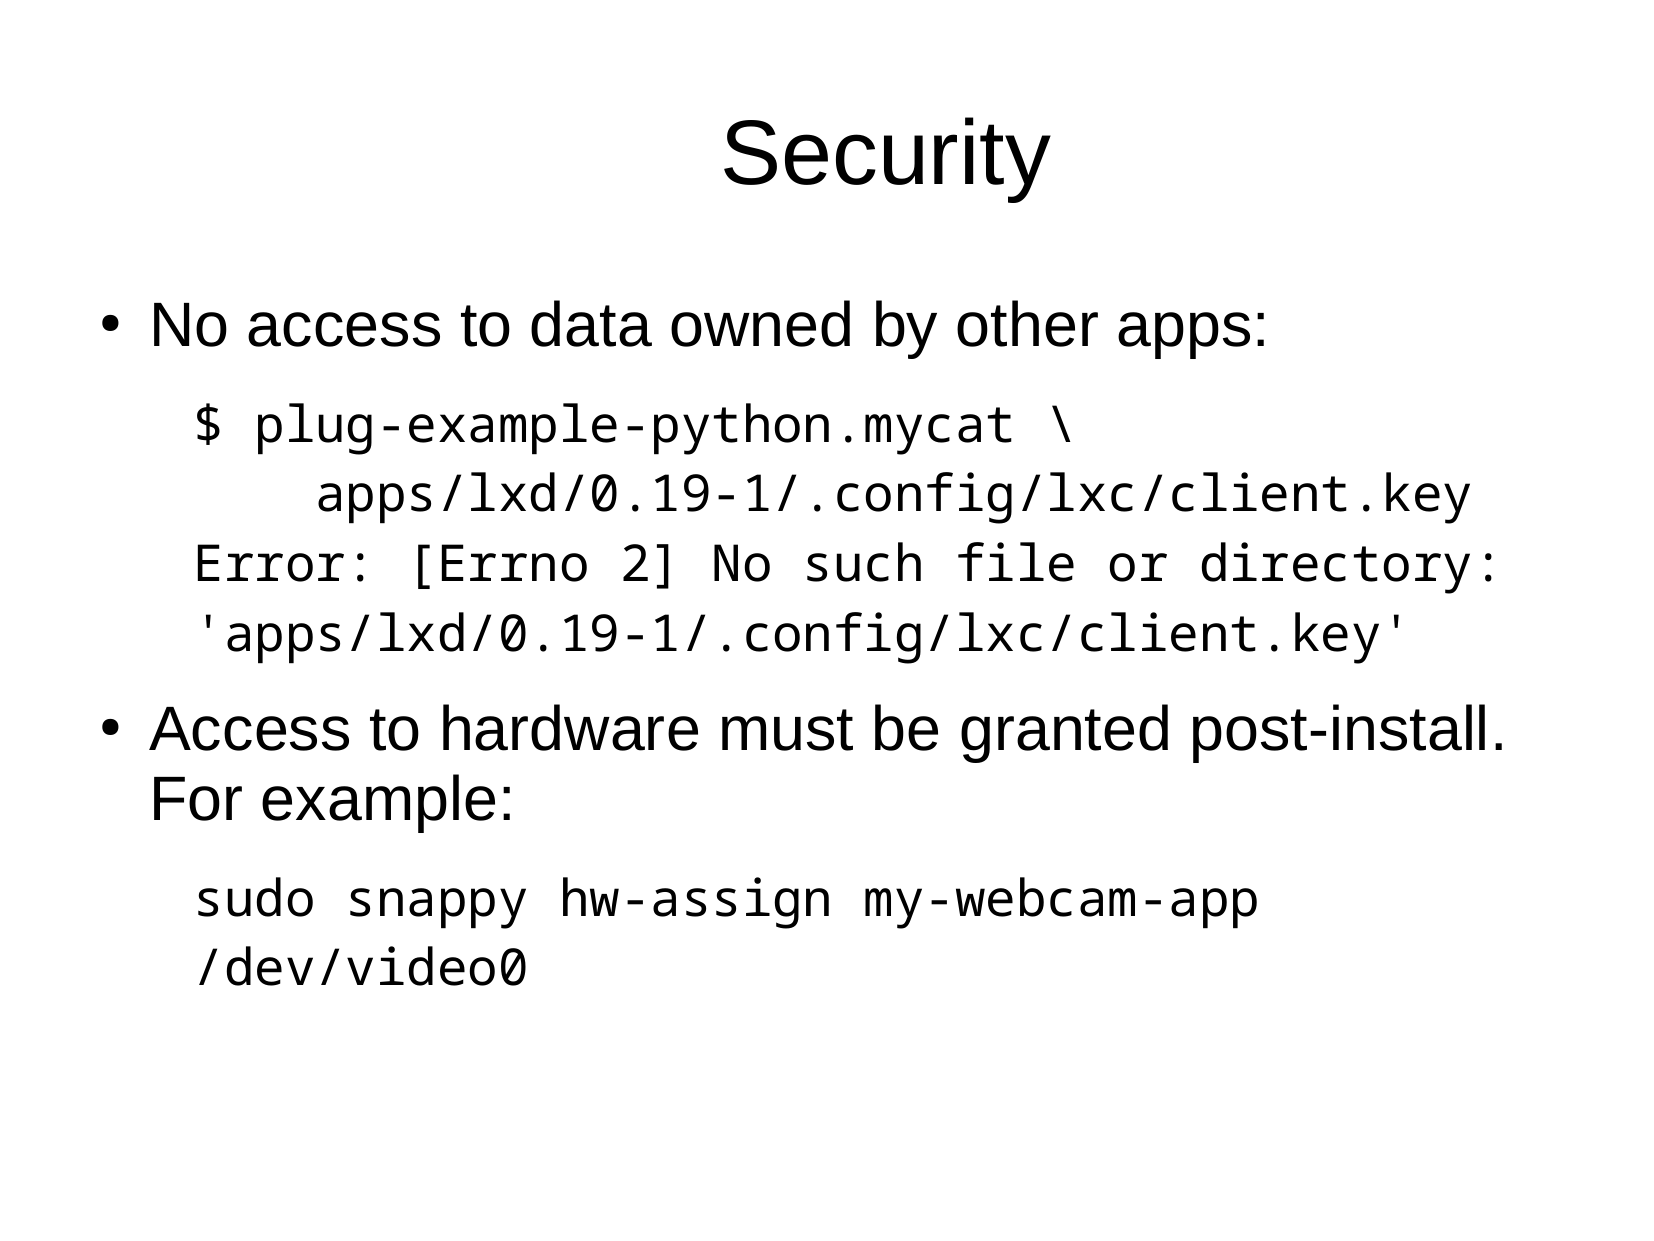

# Security
No access to data owned by other apps:
$ plug-example-python.mycat \
 apps/lxd/0.19-1/.config/lxc/client.key
Error: [Errno 2] No such file or directory: 'apps/lxd/0.19-1/.config/lxc/client.key'
Access to hardware must be granted post-install. For example:
sudo snappy hw-assign my-webcam-app /dev/video0